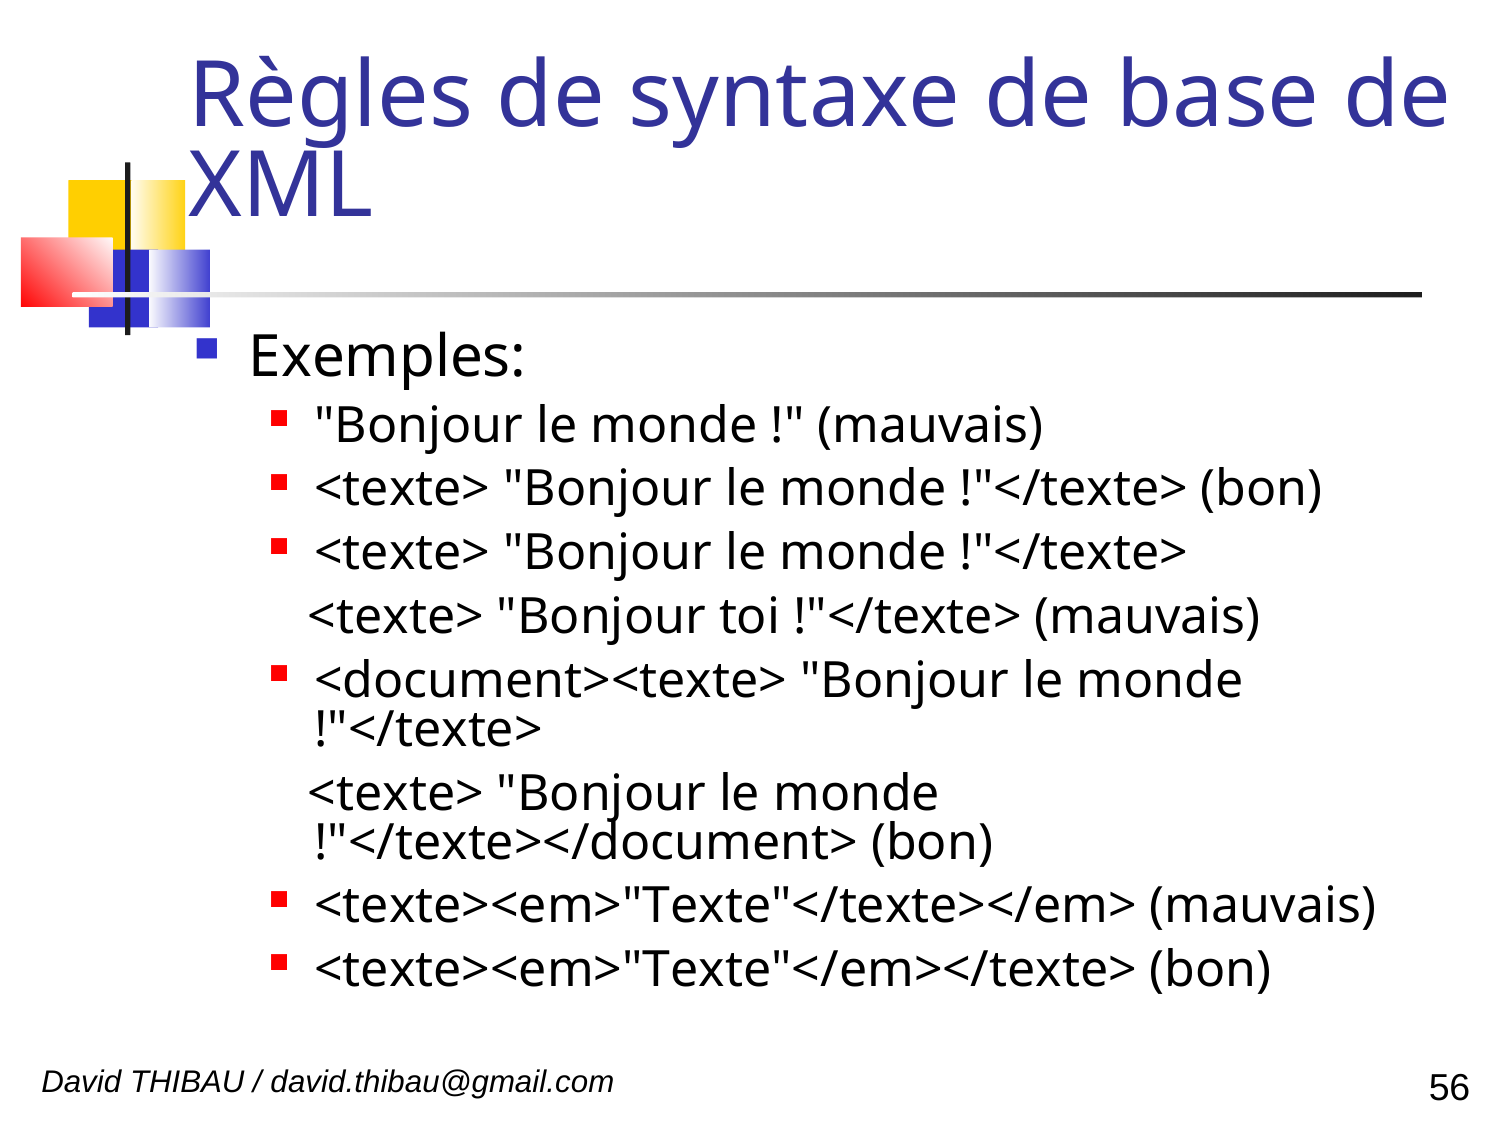

# Règles de syntaxe de base de XML
Exemples:
"Bonjour le monde !" (mauvais)
<texte> "Bonjour le monde !"</texte> (bon)
<texte> "Bonjour le monde !"</texte>
 <texte> "Bonjour toi !"</texte> (mauvais)
<document><texte> "Bonjour le monde !"</texte>
 <texte> "Bonjour le monde !"</texte></document> (bon)
<texte><em>"Texte"</texte></em> (mauvais)
<texte><em>"Texte"</em></texte> (bon)